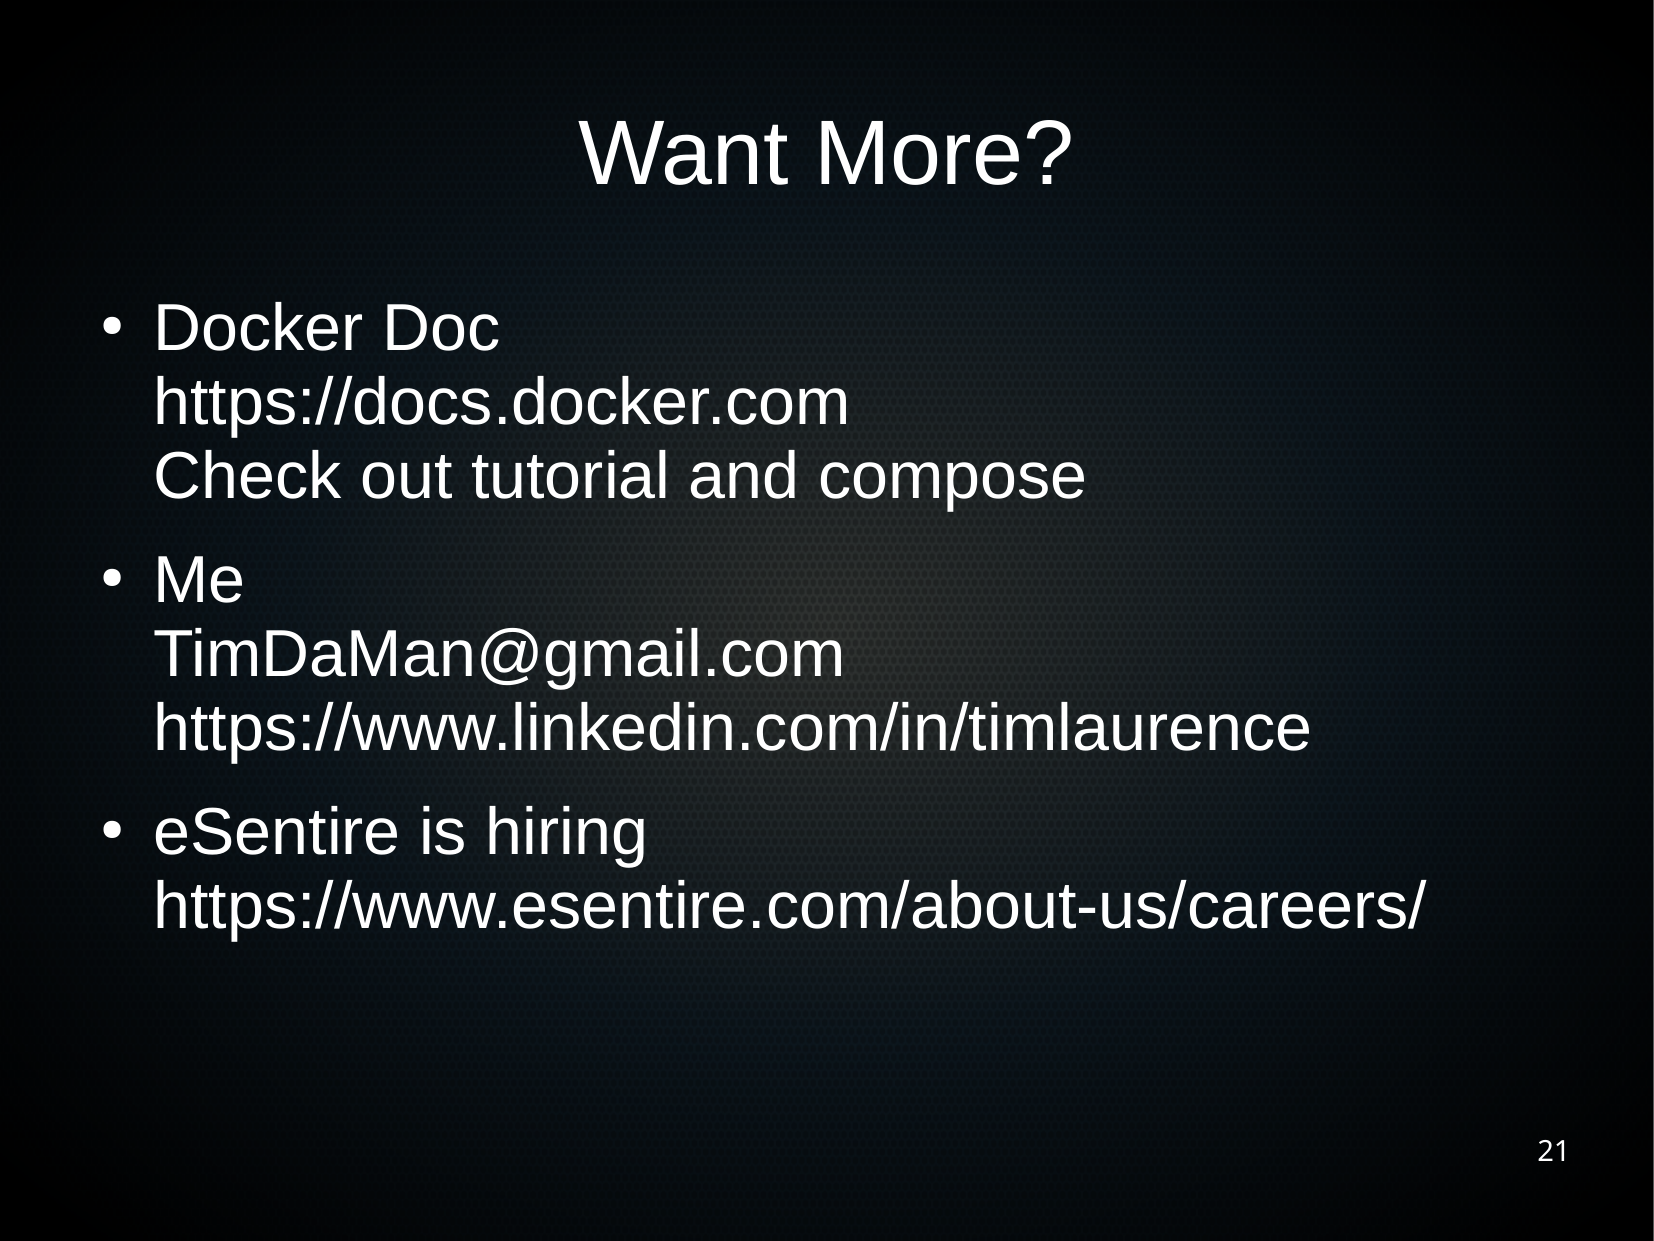

# Want More?
Docker Doc
https://docs.docker.com
Check out tutorial and compose
Me
TimDaMan@gmail.com
https://www.linkedin.com/in/timlaurence
eSentire is hiring
https://www.esentire.com/about-us/careers/
21